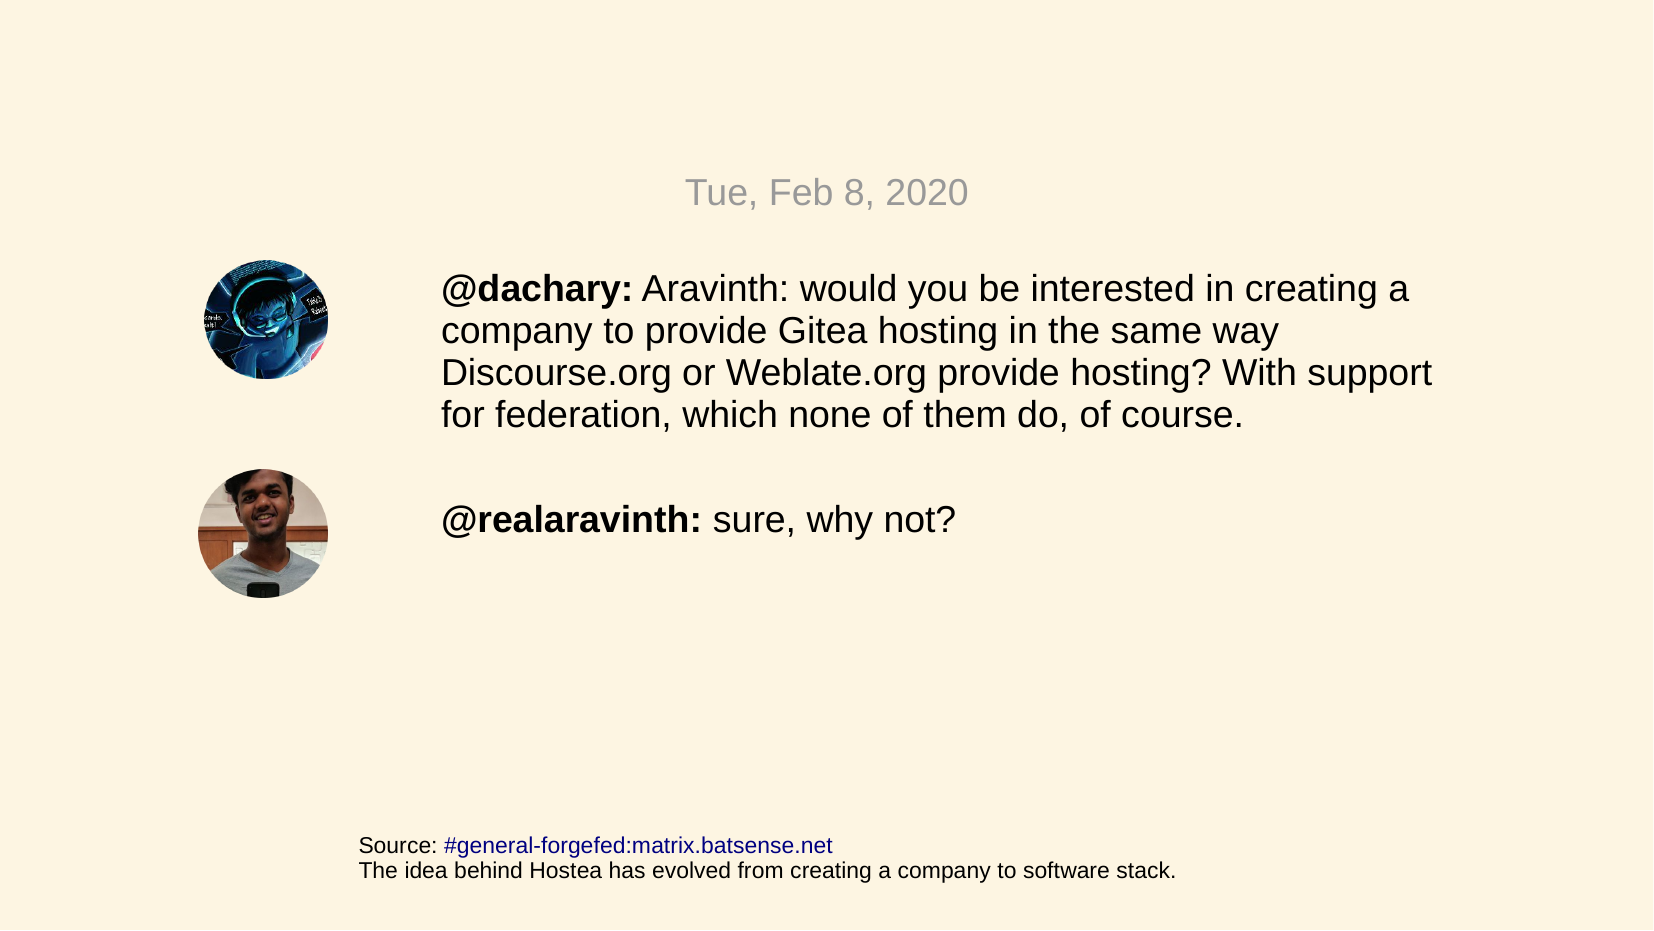

Tue, Feb 8, 2020
@dachary: Aravinth: would you be interested in creating a company to provide Gitea hosting in the same way Discourse.org or Weblate.org provide hosting? With support for federation, which none of them do, of course.
@realaravinth: sure, why not?
Source: #general-forgefed:matrix.batsense.net
The idea behind Hostea has evolved from creating a company to software stack.